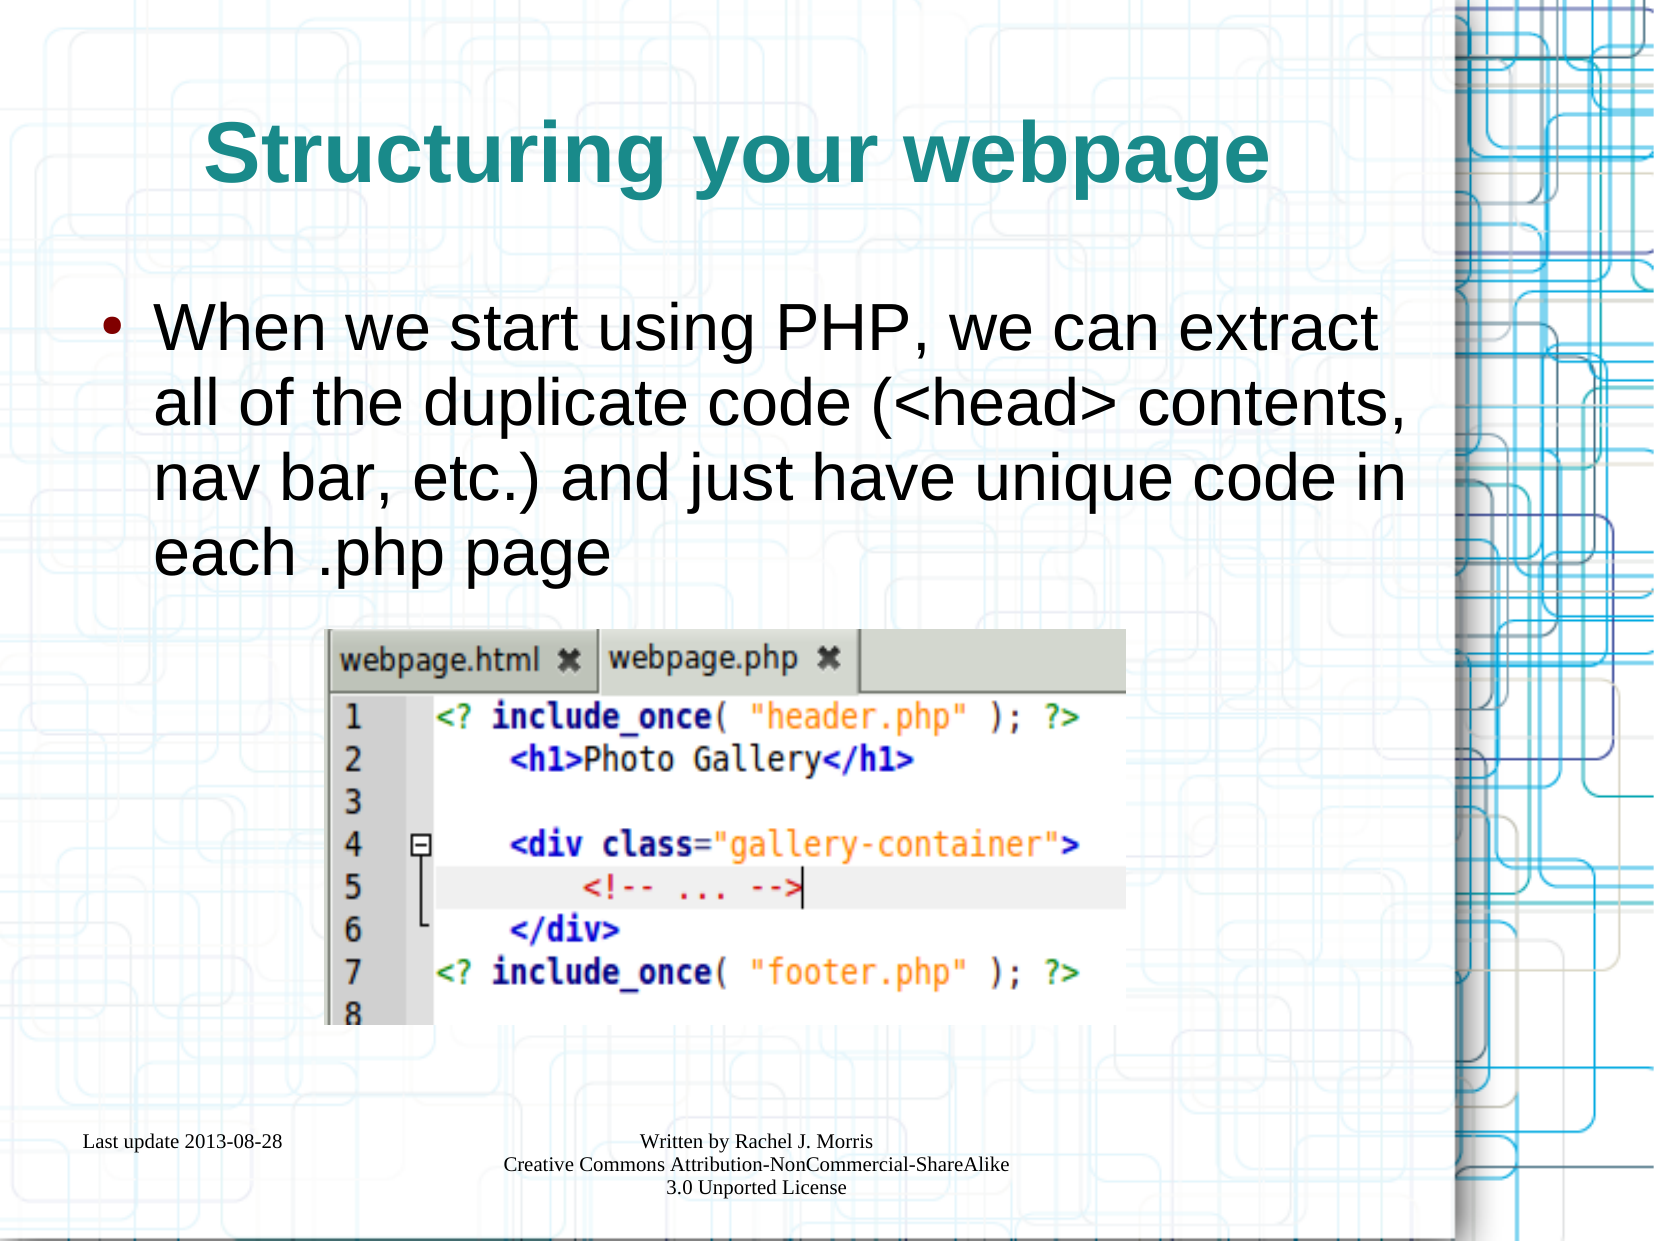

# Structuring your webpage
When we start using PHP, we can extract all of the duplicate code (<head> contents, nav bar, etc.) and just have unique code in each .php page